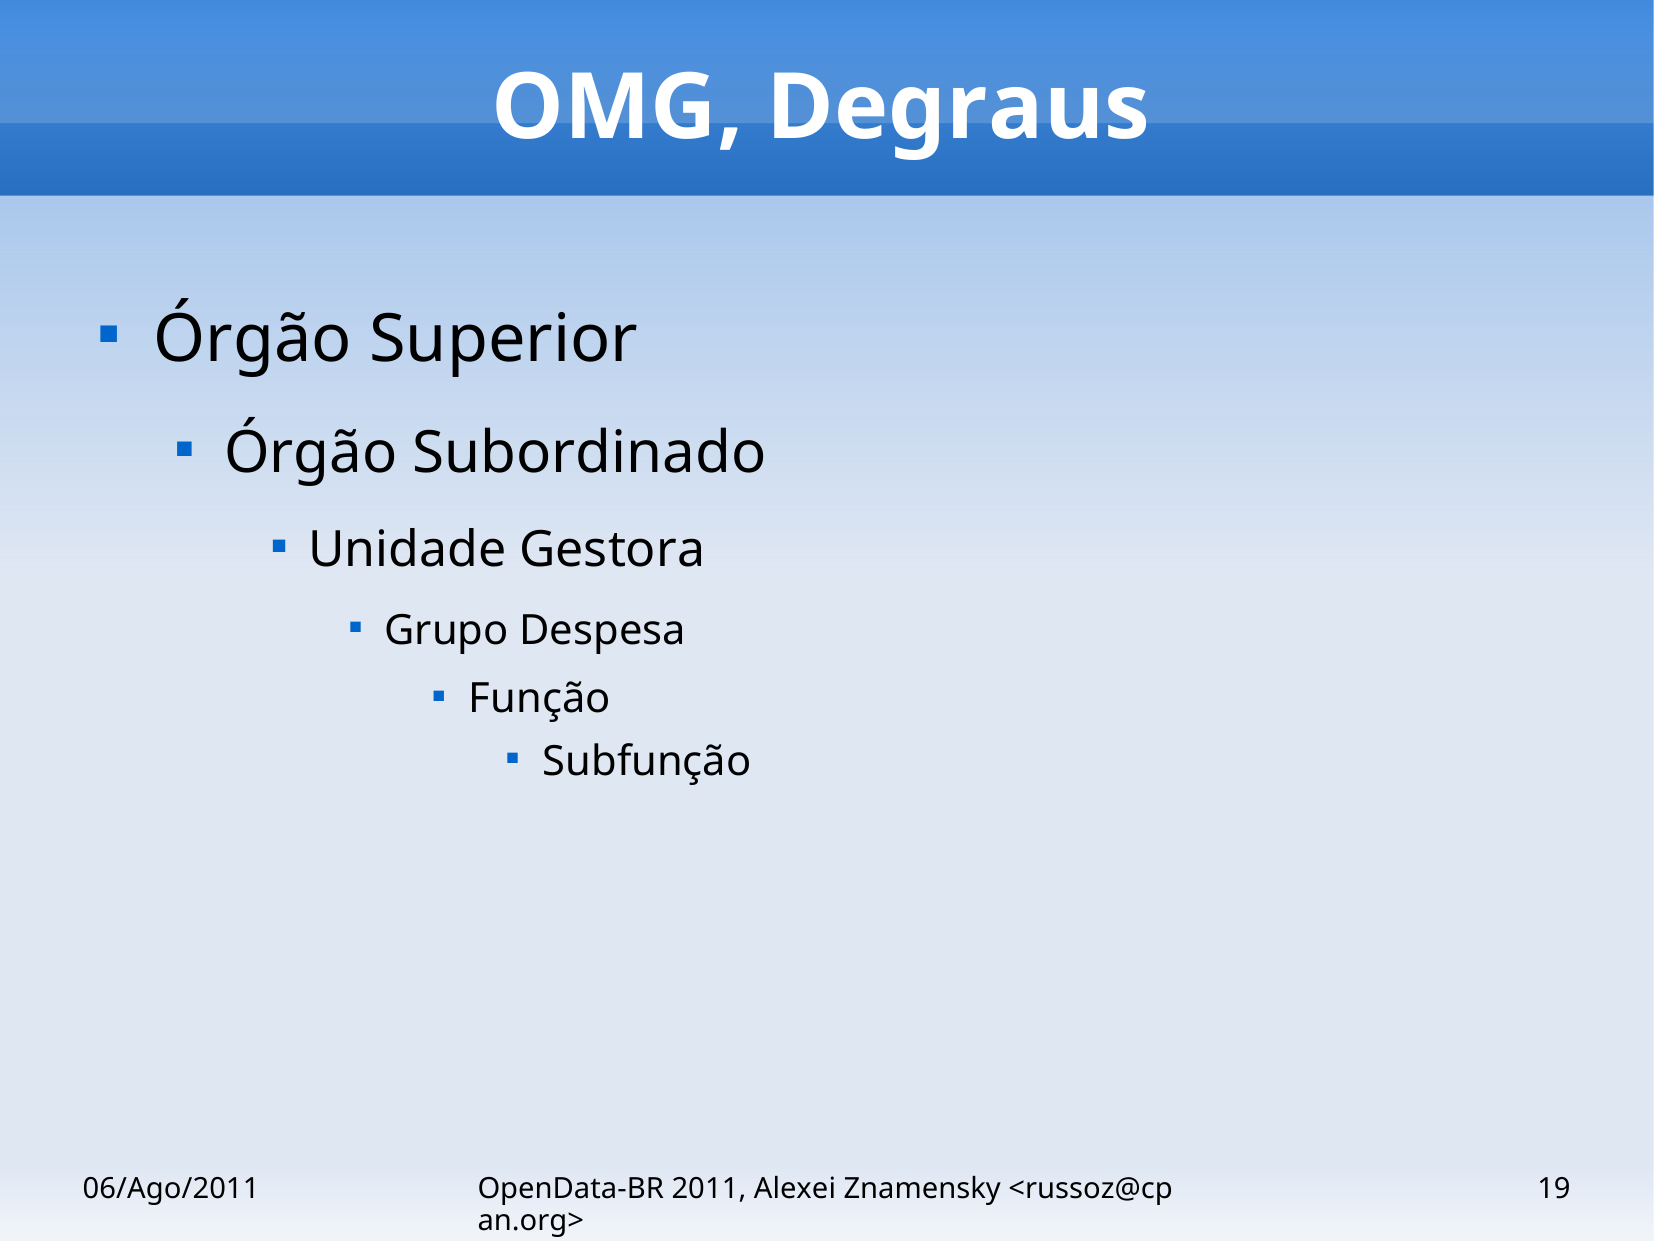

# OMG, Degraus
Órgão Superior
Órgão Subordinado
Unidade Gestora
Grupo Despesa
Função
Subfunção
06/Ago/2011
OpenData-BR 2011, Alexei Znamensky <russoz@cpan.org>
19